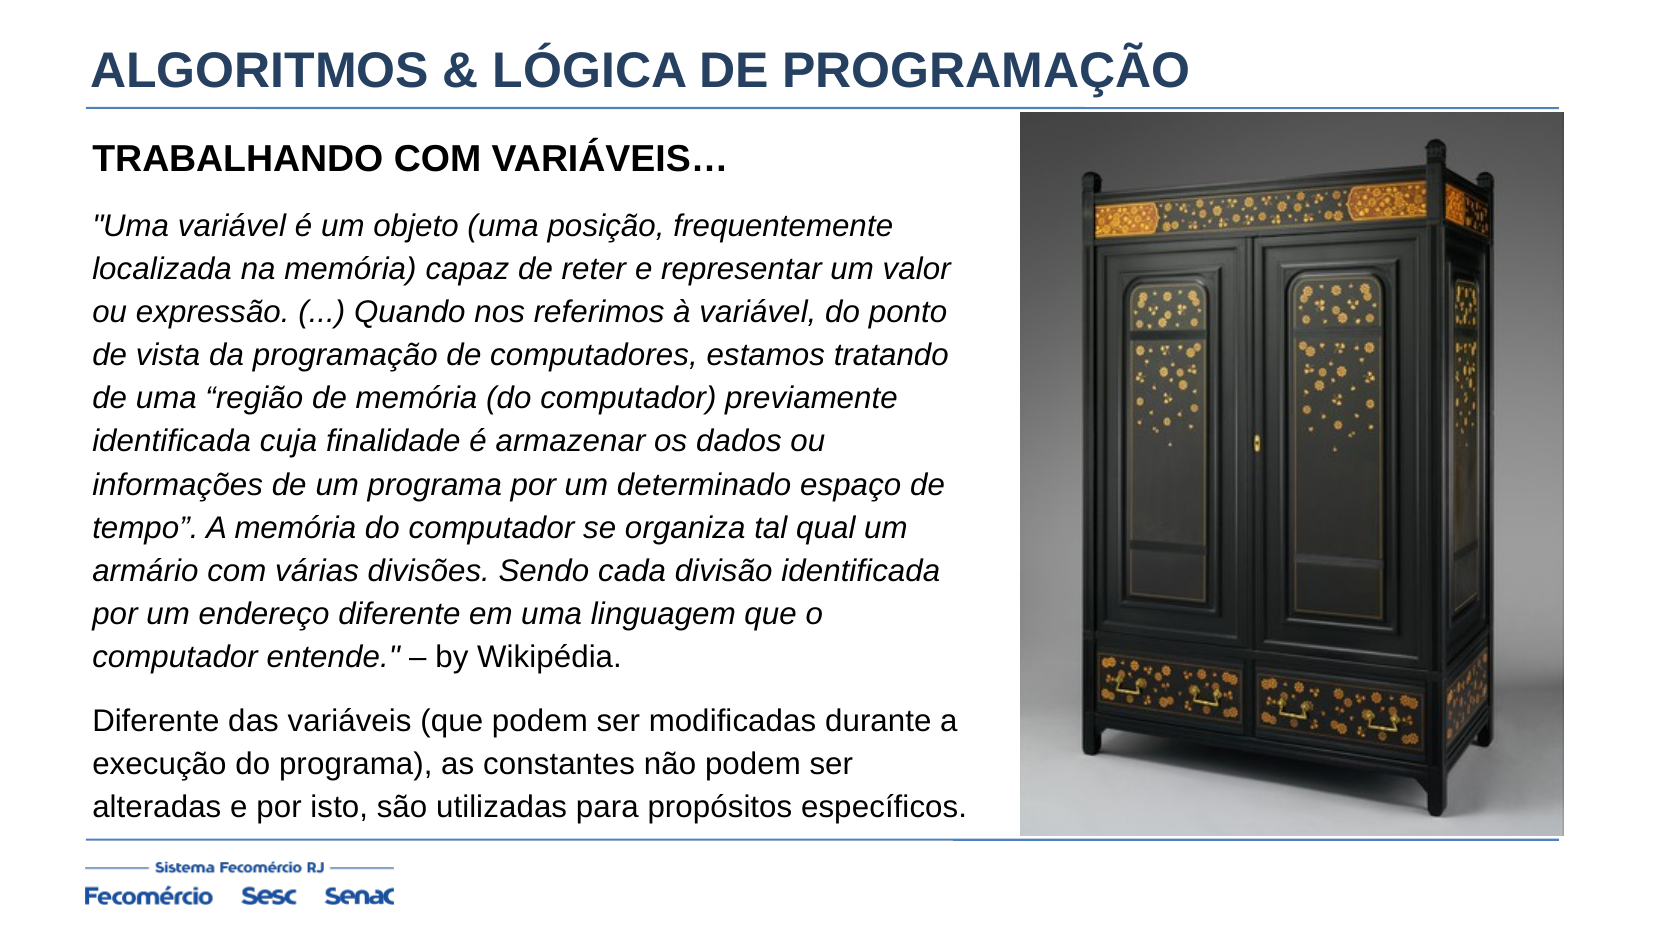

ALGORITMOS & LÓGICA DE PROGRAMAÇÃO
TRABALHANDO COM VARIÁVEIS…
"Uma variável é um objeto (uma posição, frequentemente localizada na memória) capaz de reter e representar um valor ou expressão. (...) Quando nos referimos à variável, do ponto de vista da programação de computadores, estamos tratando de uma “região de memória (do computador) previamente identificada cuja finalidade é armazenar os dados ou informações de um programa por um determinado espaço de tempo”. A memória do computador se organiza tal qual um armário com várias divisões. Sendo cada divisão identificada por um endereço diferente em uma linguagem que o computador entende." – by Wikipédia.
Diferente das variáveis (que podem ser modificadas durante a execução do programa), as constantes não podem ser alteradas e por isto, são utilizadas para propósitos específicos.